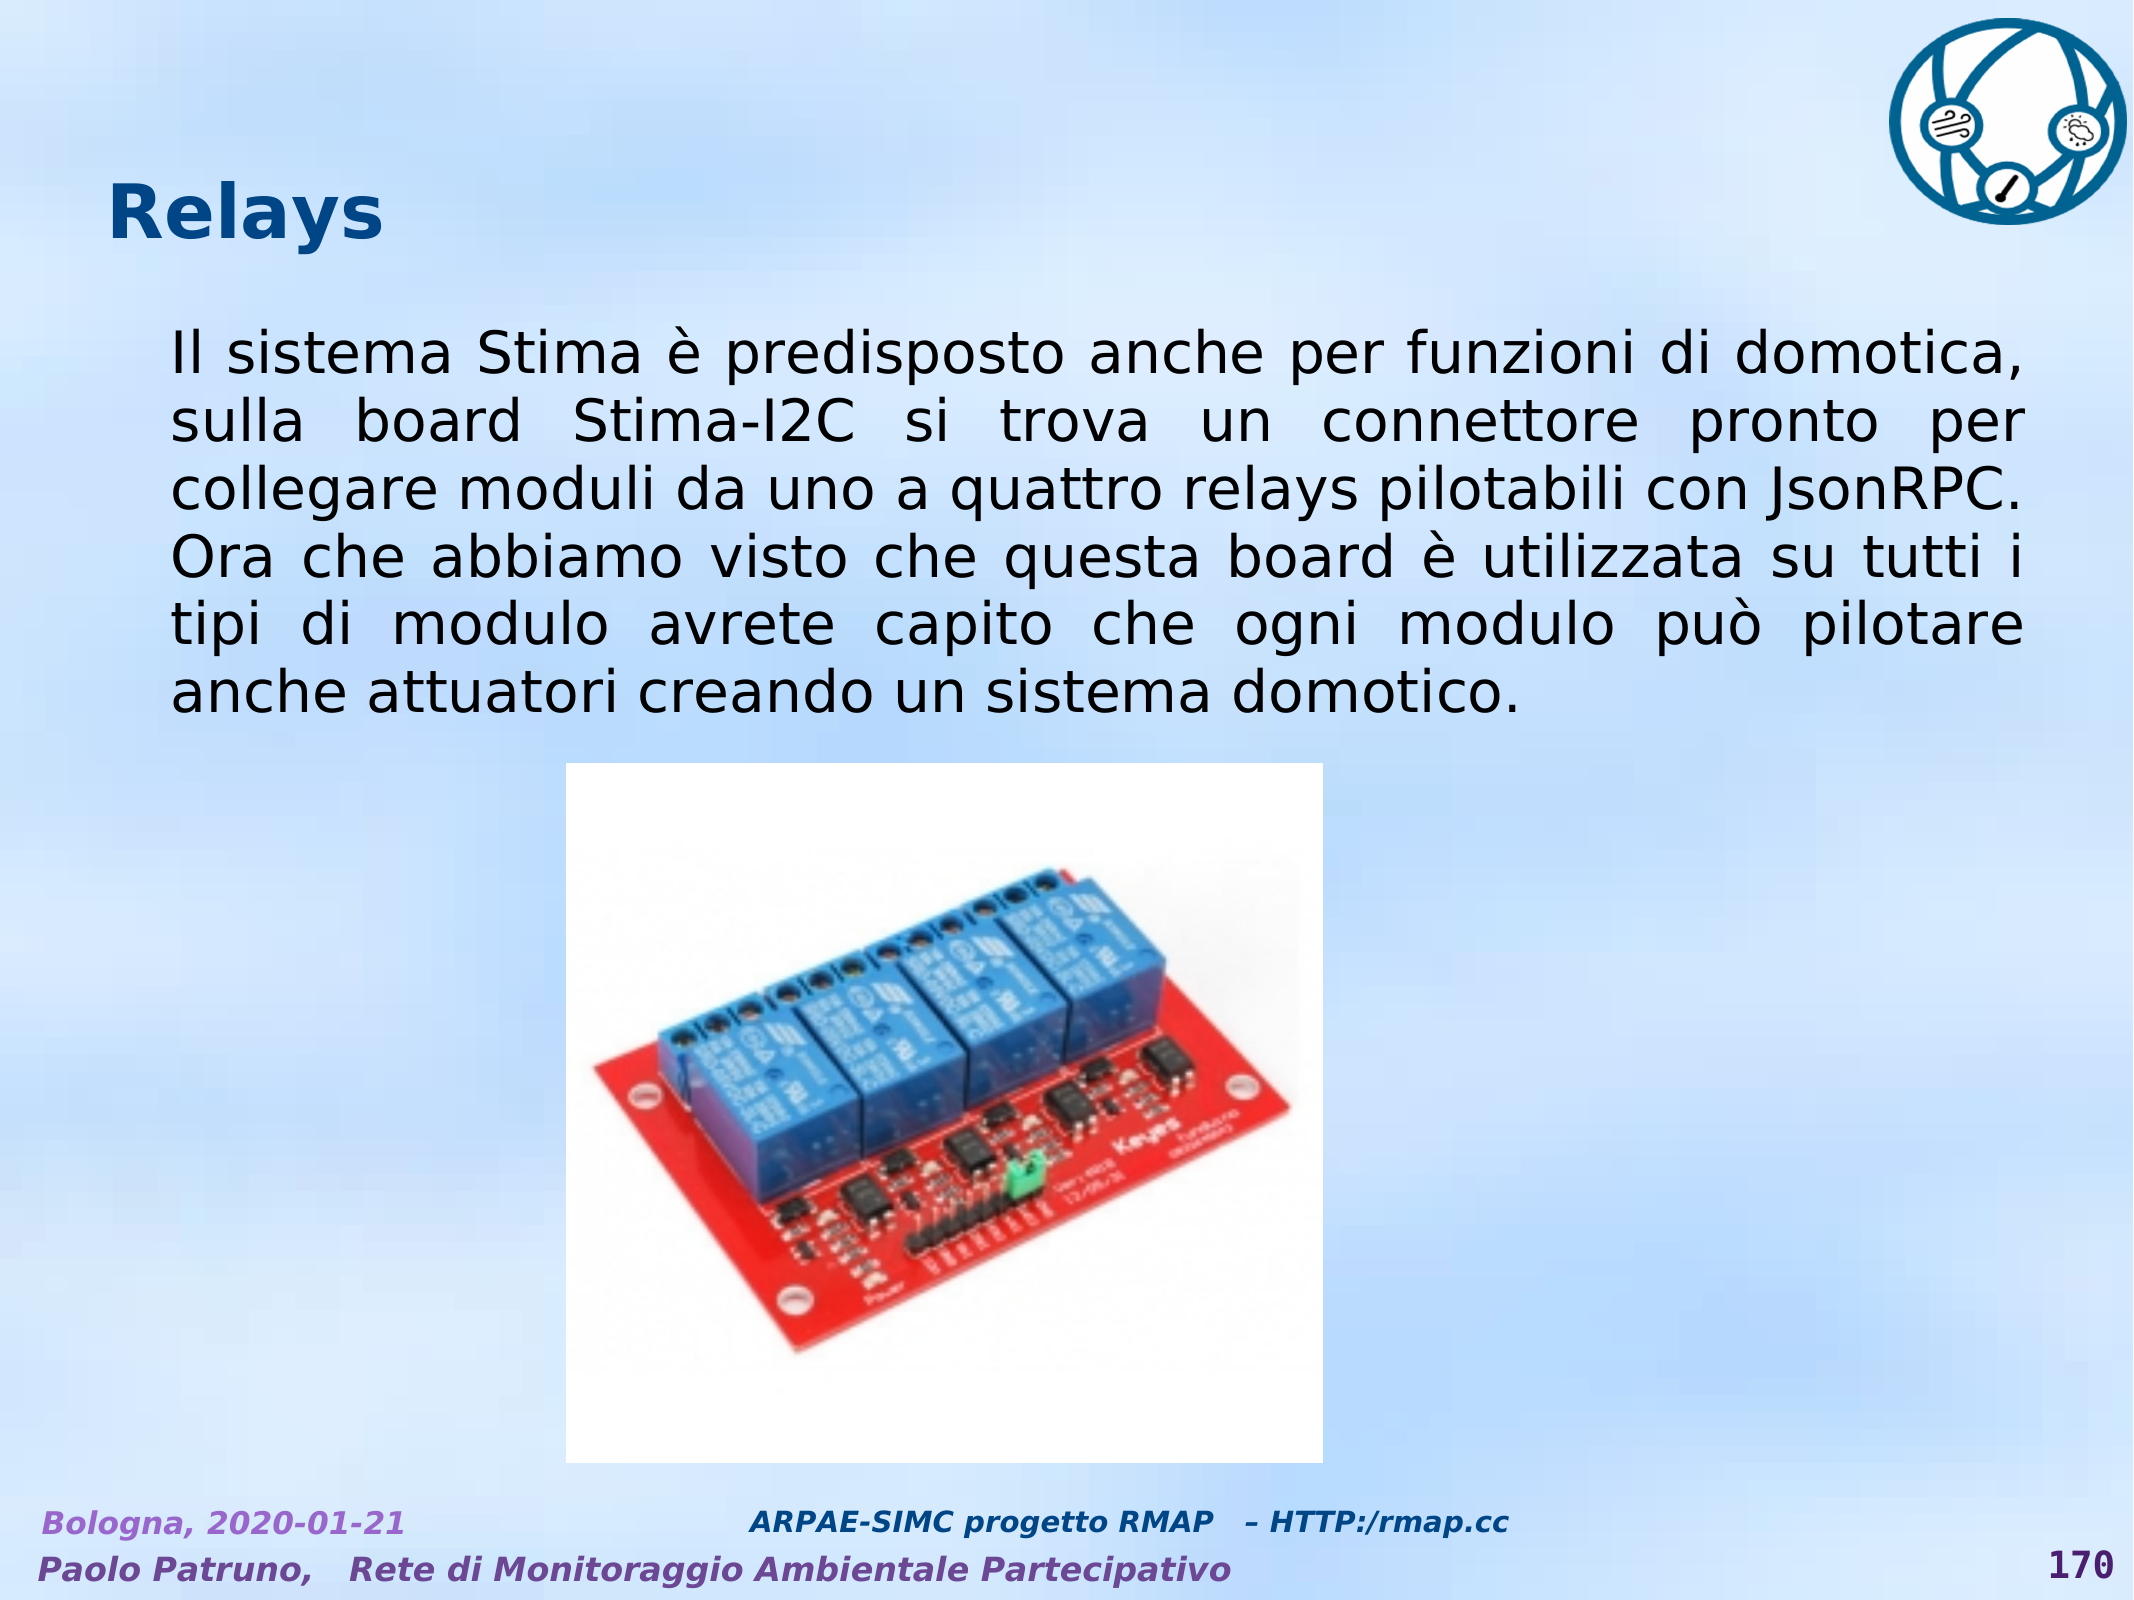

# Relays
Il sistema Stima è predisposto anche per funzioni di domotica, sulla board Stima-I2C si trova un connettore pronto per collegare moduli da uno a quattro relays pilotabili con JsonRPC. Ora che abbiamo visto che questa board è utilizzata su tutti i tipi di modulo avrete capito che ogni modulo può pilotare anche attuatori creando un sistema domotico.